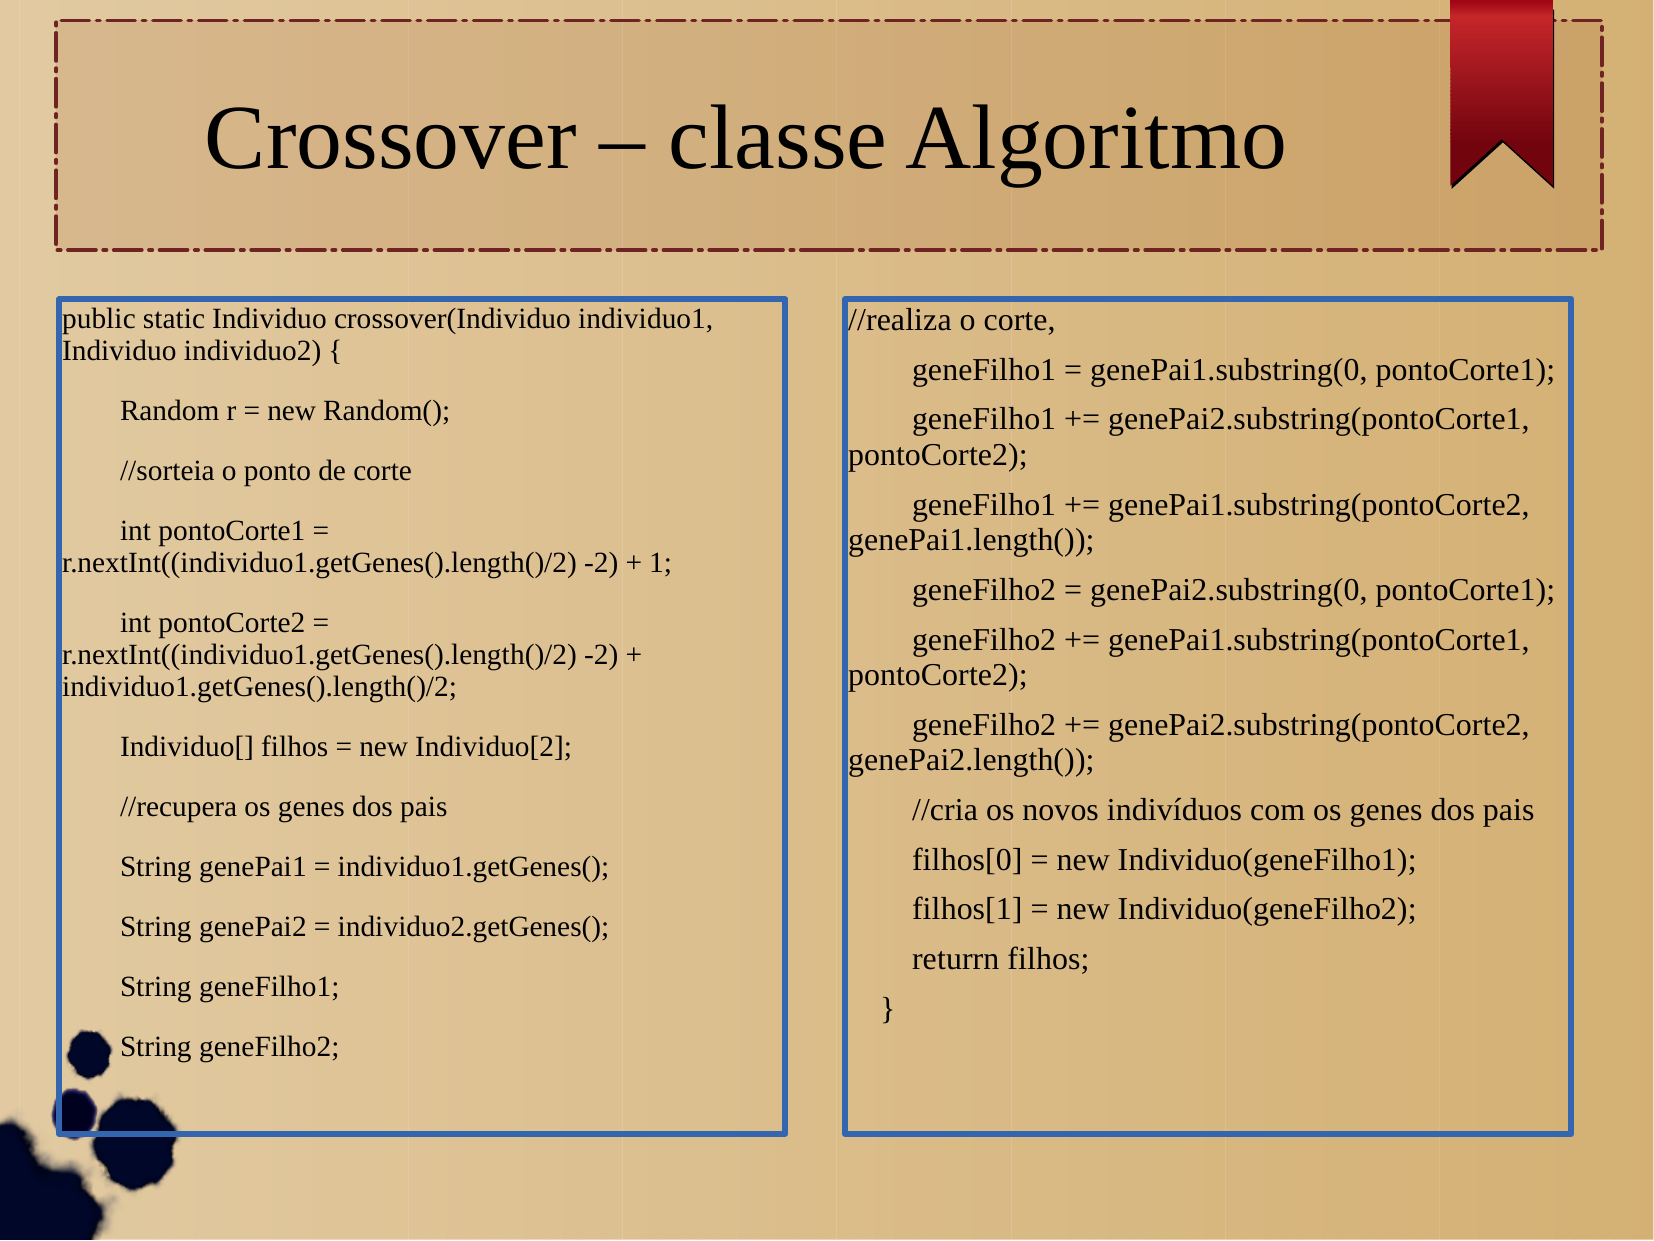

Crossover – classe Algoritmo
# public static Individuo crossover(Individuo individuo1, Individuo individuo2) {
 Random r = new Random();
 //sorteia o ponto de corte
 int pontoCorte1 = r.nextInt((individuo1.getGenes().length()/2) -2) + 1;
 int pontoCorte2 = r.nextInt((individuo1.getGenes().length()/2) -2) + individuo1.getGenes().length()/2;
 Individuo[] filhos = new Individuo[2];
 //recupera os genes dos pais
 String genePai1 = individuo1.getGenes();
 String genePai2 = individuo2.getGenes();
 String geneFilho1;
 String geneFilho2;
//realiza o corte,
 geneFilho1 = genePai1.substring(0, pontoCorte1);
 geneFilho1 += genePai2.substring(pontoCorte1, pontoCorte2);
 geneFilho1 += genePai1.substring(pontoCorte2, genePai1.length());
 geneFilho2 = genePai2.substring(0, pontoCorte1);
 geneFilho2 += genePai1.substring(pontoCorte1, pontoCorte2);
 geneFilho2 += genePai2.substring(pontoCorte2, genePai2.length());
 //cria os novos indivíduos com os genes dos pais
 filhos[0] = new Individuo(geneFilho1);
 filhos[1] = new Individuo(geneFilho2);
 returrn filhos;
 }